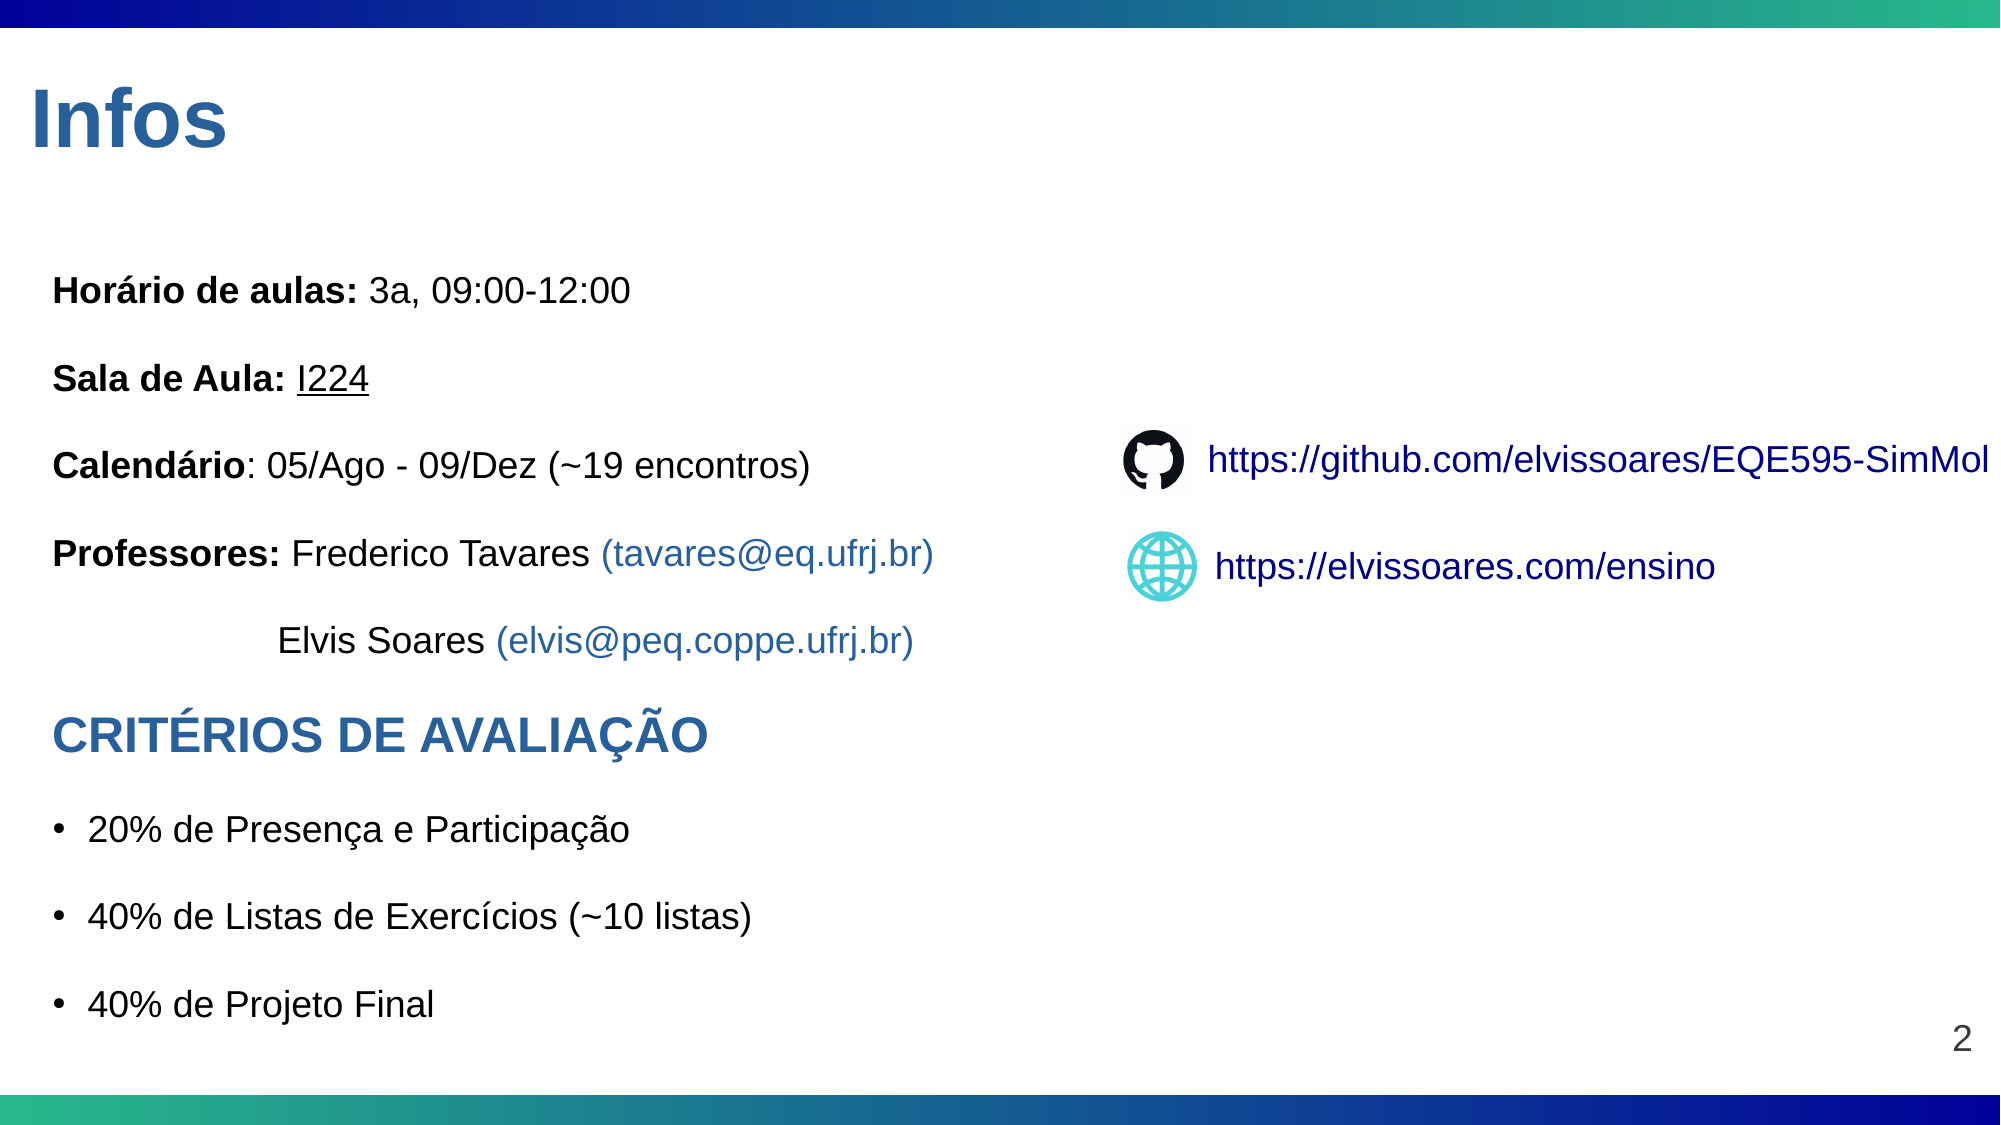

Infos
Horário de aulas: 3a, 09:00-12:00
Sala de Aula: I224
Calendário: 05/Ago - 09/Dez (~19 encontros)
Professores: Frederico Tavares (tavares@eq.ufrj.br)
			Elvis Soares (elvis@peq.coppe.ufrj.br)
CRITÉRIOS DE AVALIAÇÃO
20% de Presença e Participação
40% de Listas de Exercícios (~10 listas)
40% de Projeto Final
https://github.com/elvissoares/EQE595-SimMol
https://elvissoares.com/ensino